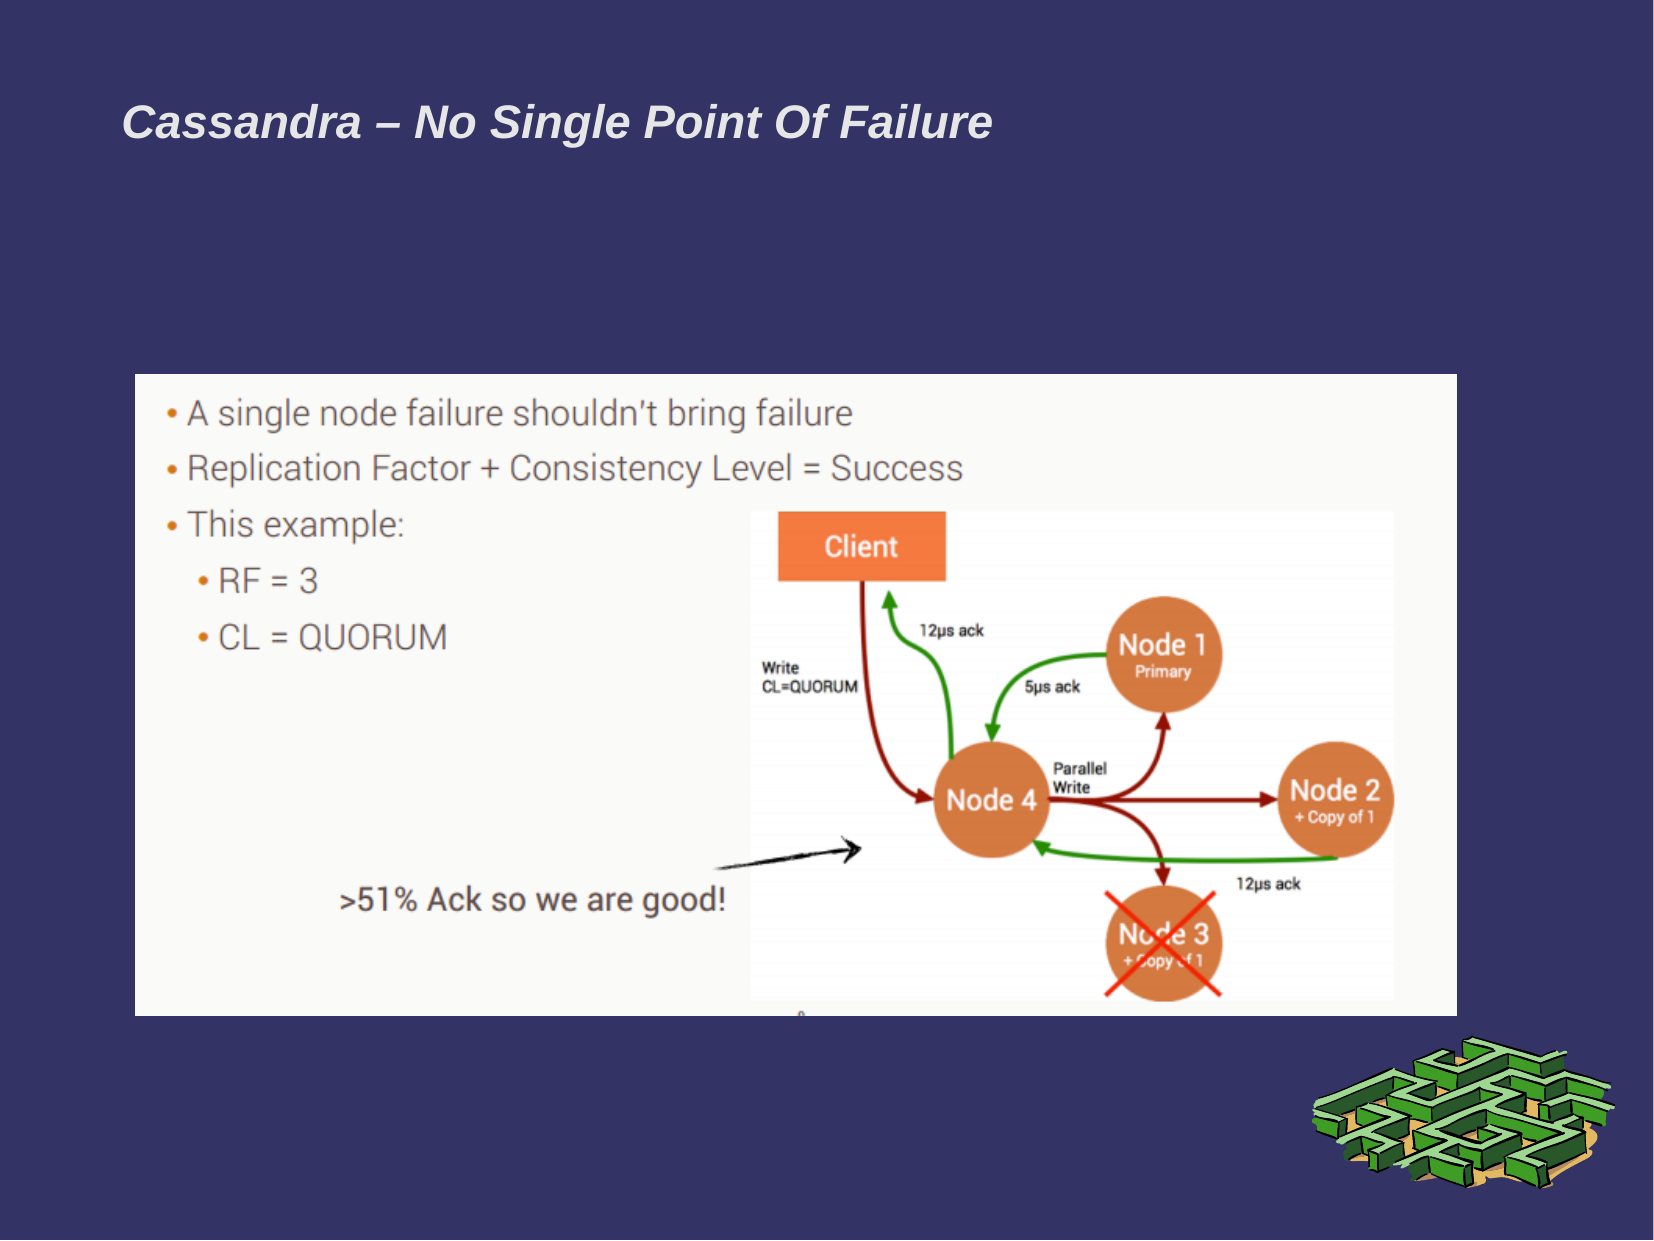

# Cassandra – No Single Point Of Failure